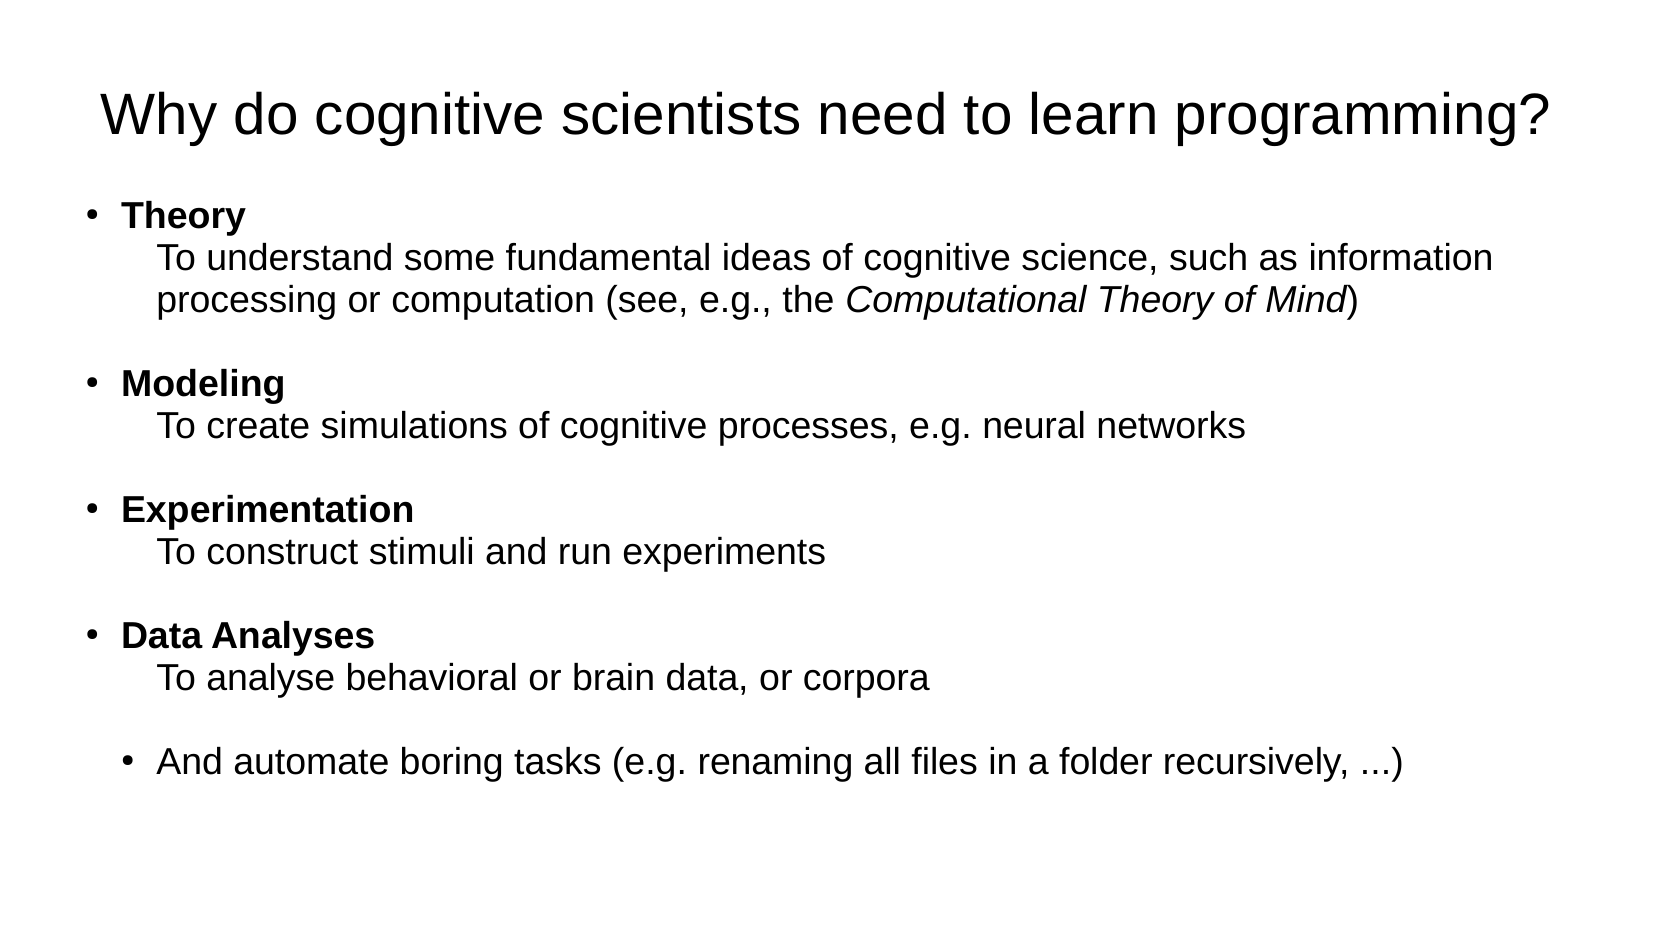

# Why do cognitive scientists need to learn programming?
Theory
To understand some fundamental ideas of cognitive science, such as information processing or computation (see, e.g., the Computational Theory of Mind)
Modeling
To create simulations of cognitive processes, e.g. neural networks
Experimentation
To construct stimuli and run experiments
Data Analyses
To analyse behavioral or brain data, or corpora
And automate boring tasks (e.g. renaming all files in a folder recursively, ...)